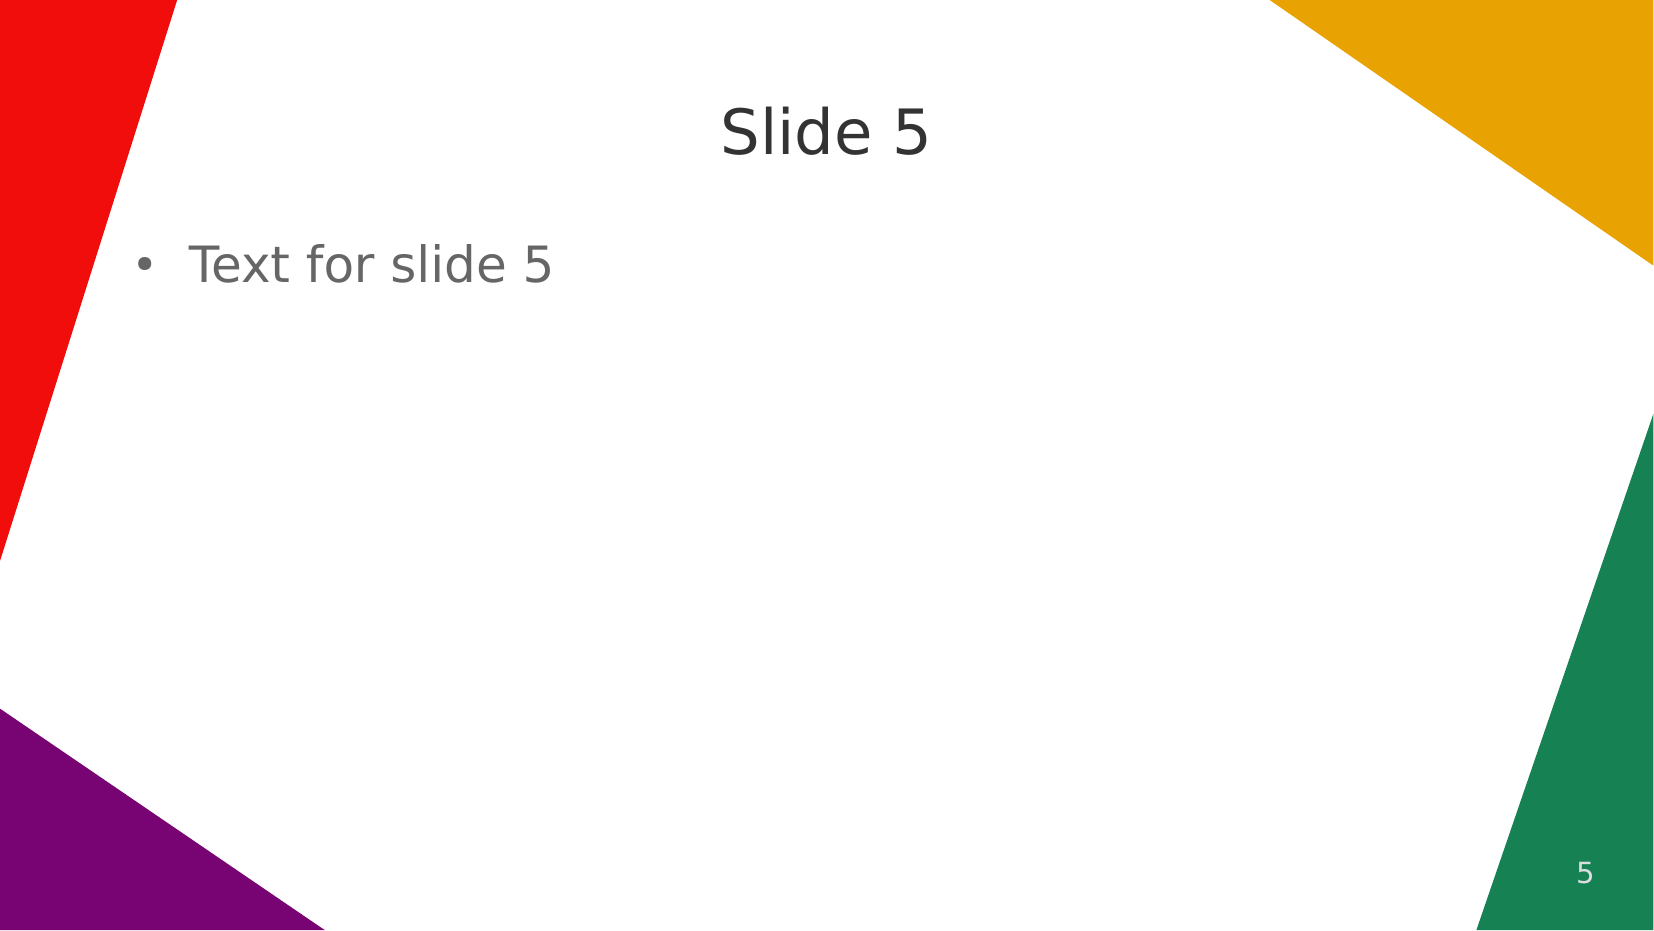

# Slide 5
Text for slide 5
5